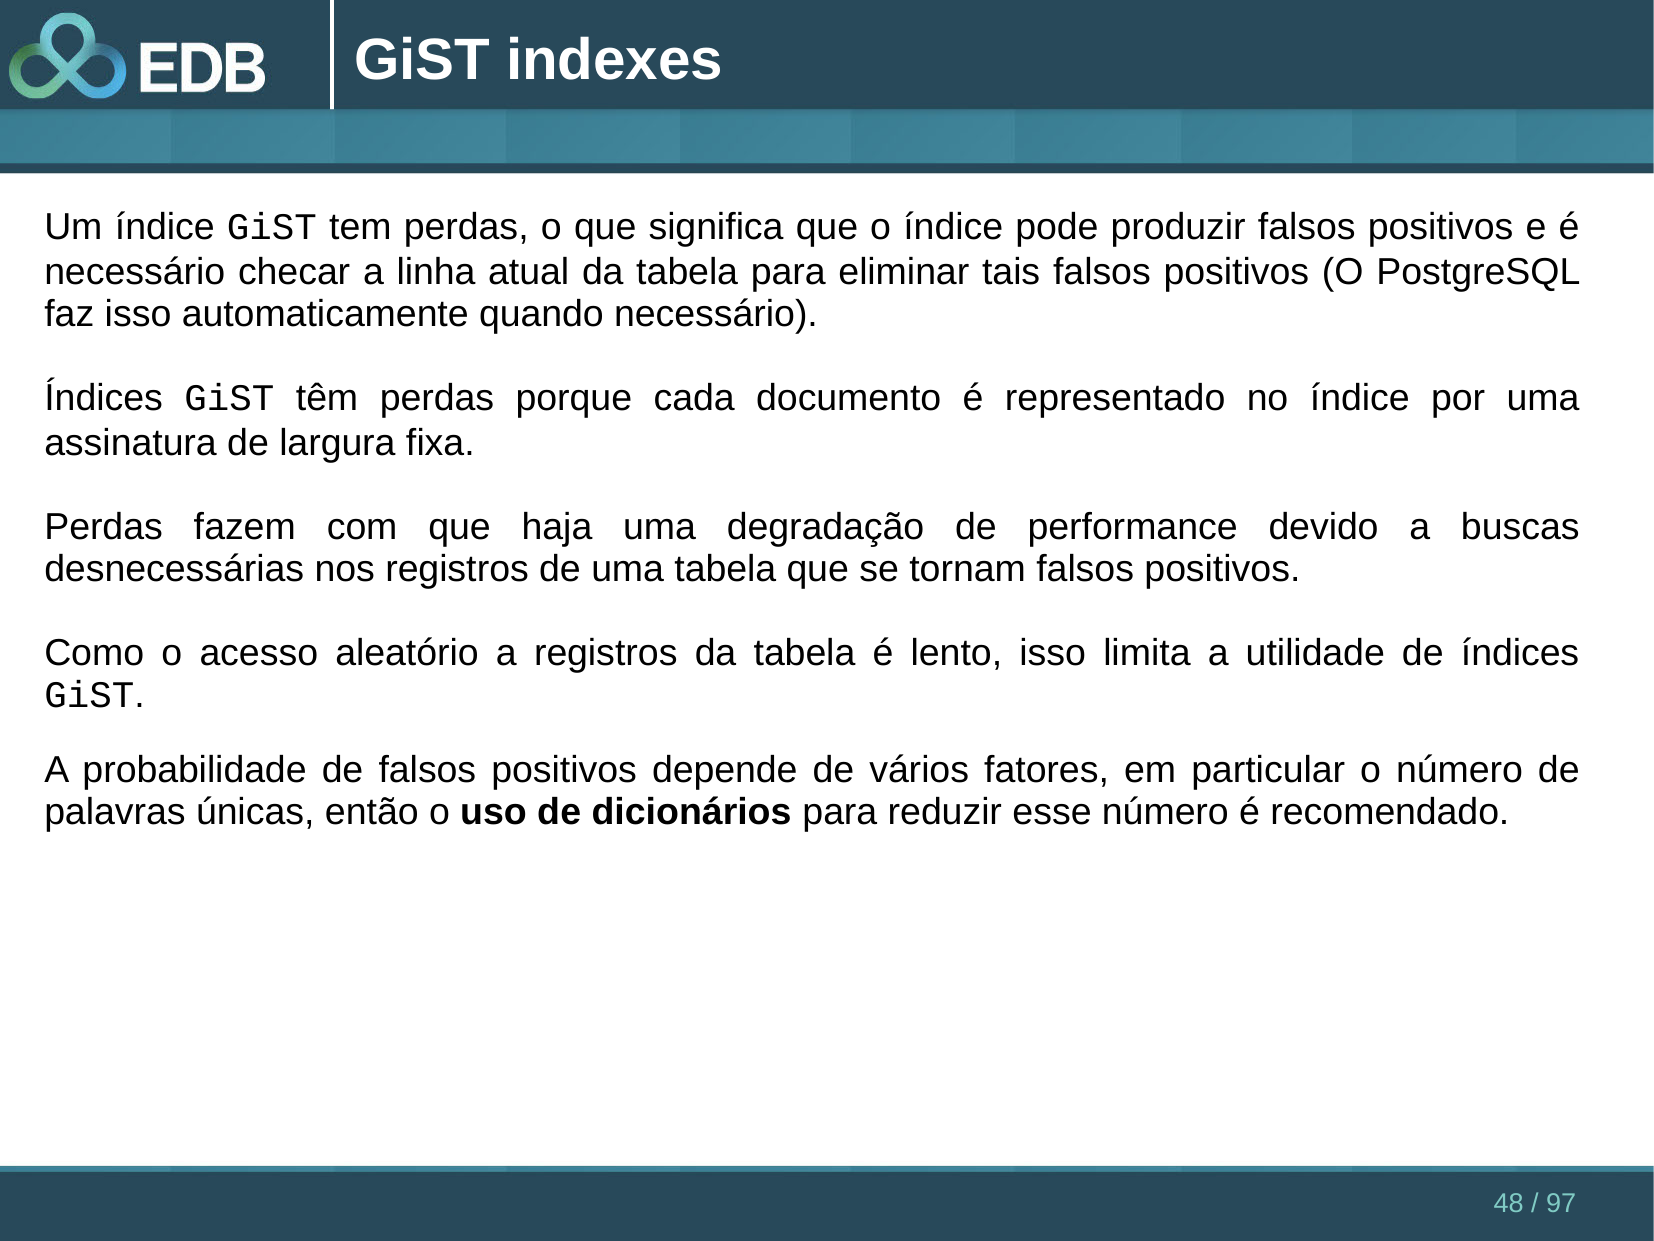

# GiST indexes
Um índice GiST tem perdas, o que significa que o índice pode produzir falsos positivos e é necessário checar a linha atual da tabela para eliminar tais falsos positivos (O PostgreSQL faz isso automaticamente quando necessário).
Índices GiST têm perdas porque cada documento é representado no índice por uma assinatura de largura fixa.
Perdas fazem com que haja uma degradação de performance devido a buscas desnecessárias nos registros de uma tabela que se tornam falsos positivos.
Como o acesso aleatório a registros da tabela é lento, isso limita a utilidade de índices GiST.
A probabilidade de falsos positivos depende de vários fatores, em particular o número de palavras únicas, então o uso de dicionários para reduzir esse número é recomendado.